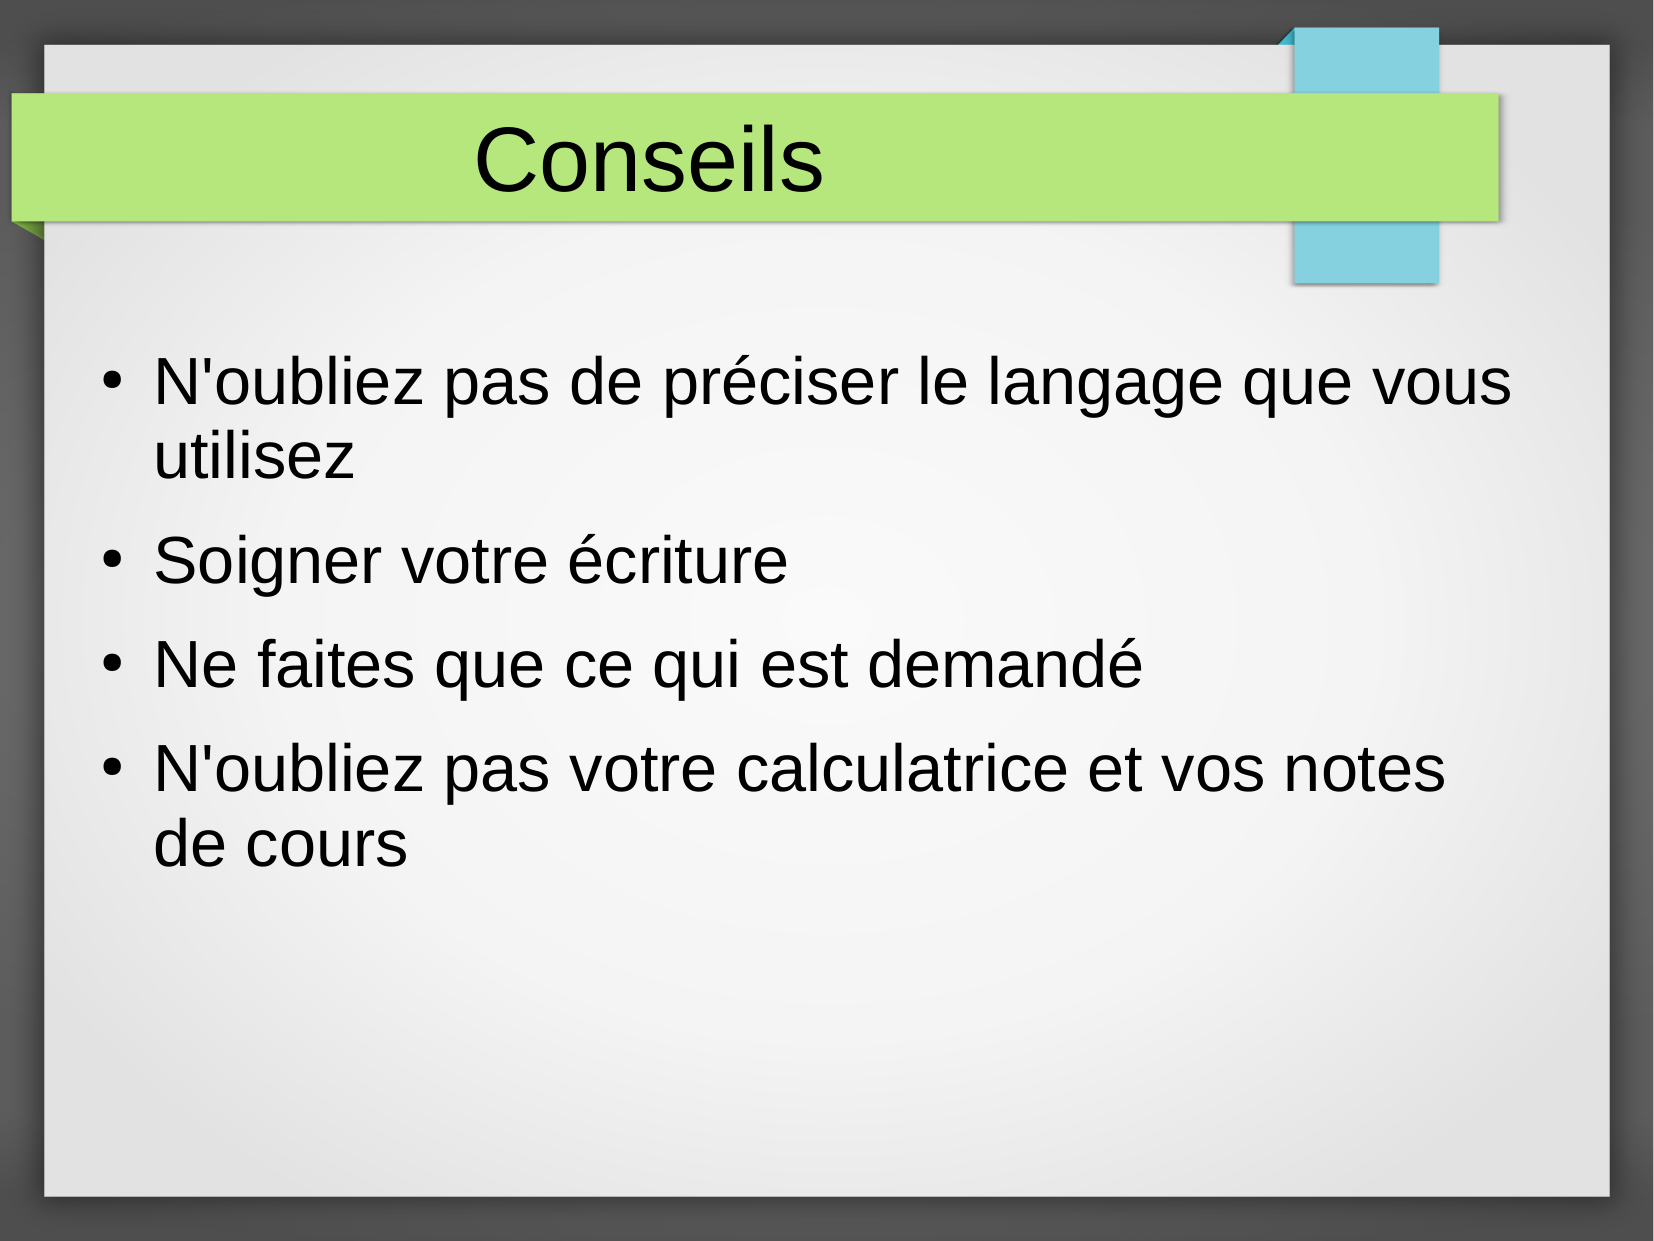

# Conseils
N'oubliez pas de préciser le langage que vous utilisez
Soigner votre écriture
Ne faites que ce qui est demandé
N'oubliez pas votre calculatrice et vos notes de cours